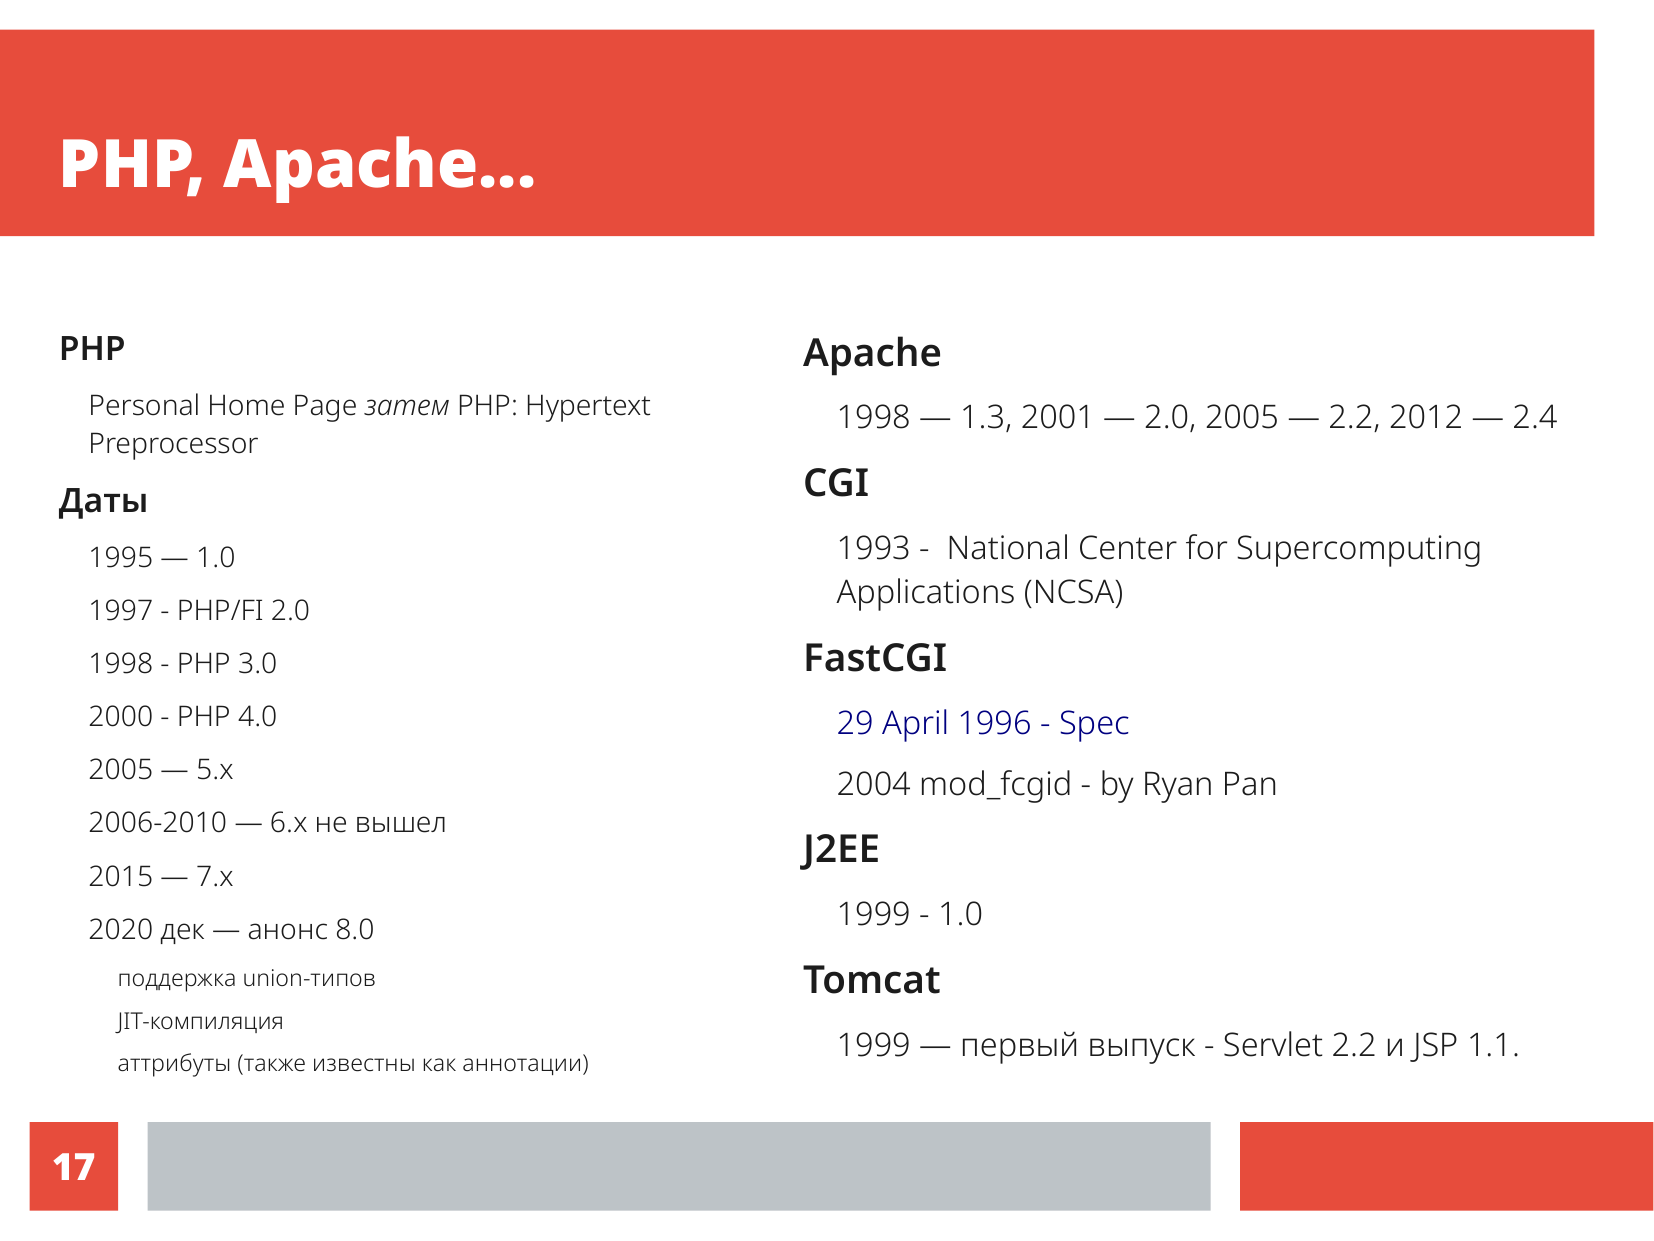

# PHP, Apache...
PHP
Personal Home Page затем PHP: Hypertext Preprocessor
Даты
1995 — 1.0
1997 - PHP/FI 2.0
1998 - PHP 3.0
2000 - PHP 4.0
2005 — 5.x
2006-2010 — 6.x не вышел
2015 — 7.x
2020 дек — анонс 8.0
поддержка union-типов
JIT-компиляция
аттрибуты (также известны как аннотации)
Apache
1998 — 1.3, 2001 — 2.0, 2005 — 2.2, 2012 — 2.4
CGI
1993 - National Center for Supercomputing Applications (NCSA)
FastCGI
29 April 1996 - Spec
2004 mod_fcgid - by Ryan Pan
J2EE
1999 - 1.0
Tomcat
1999 — первый выпуск - Servlet 2.2 и JSP 1.1.
17